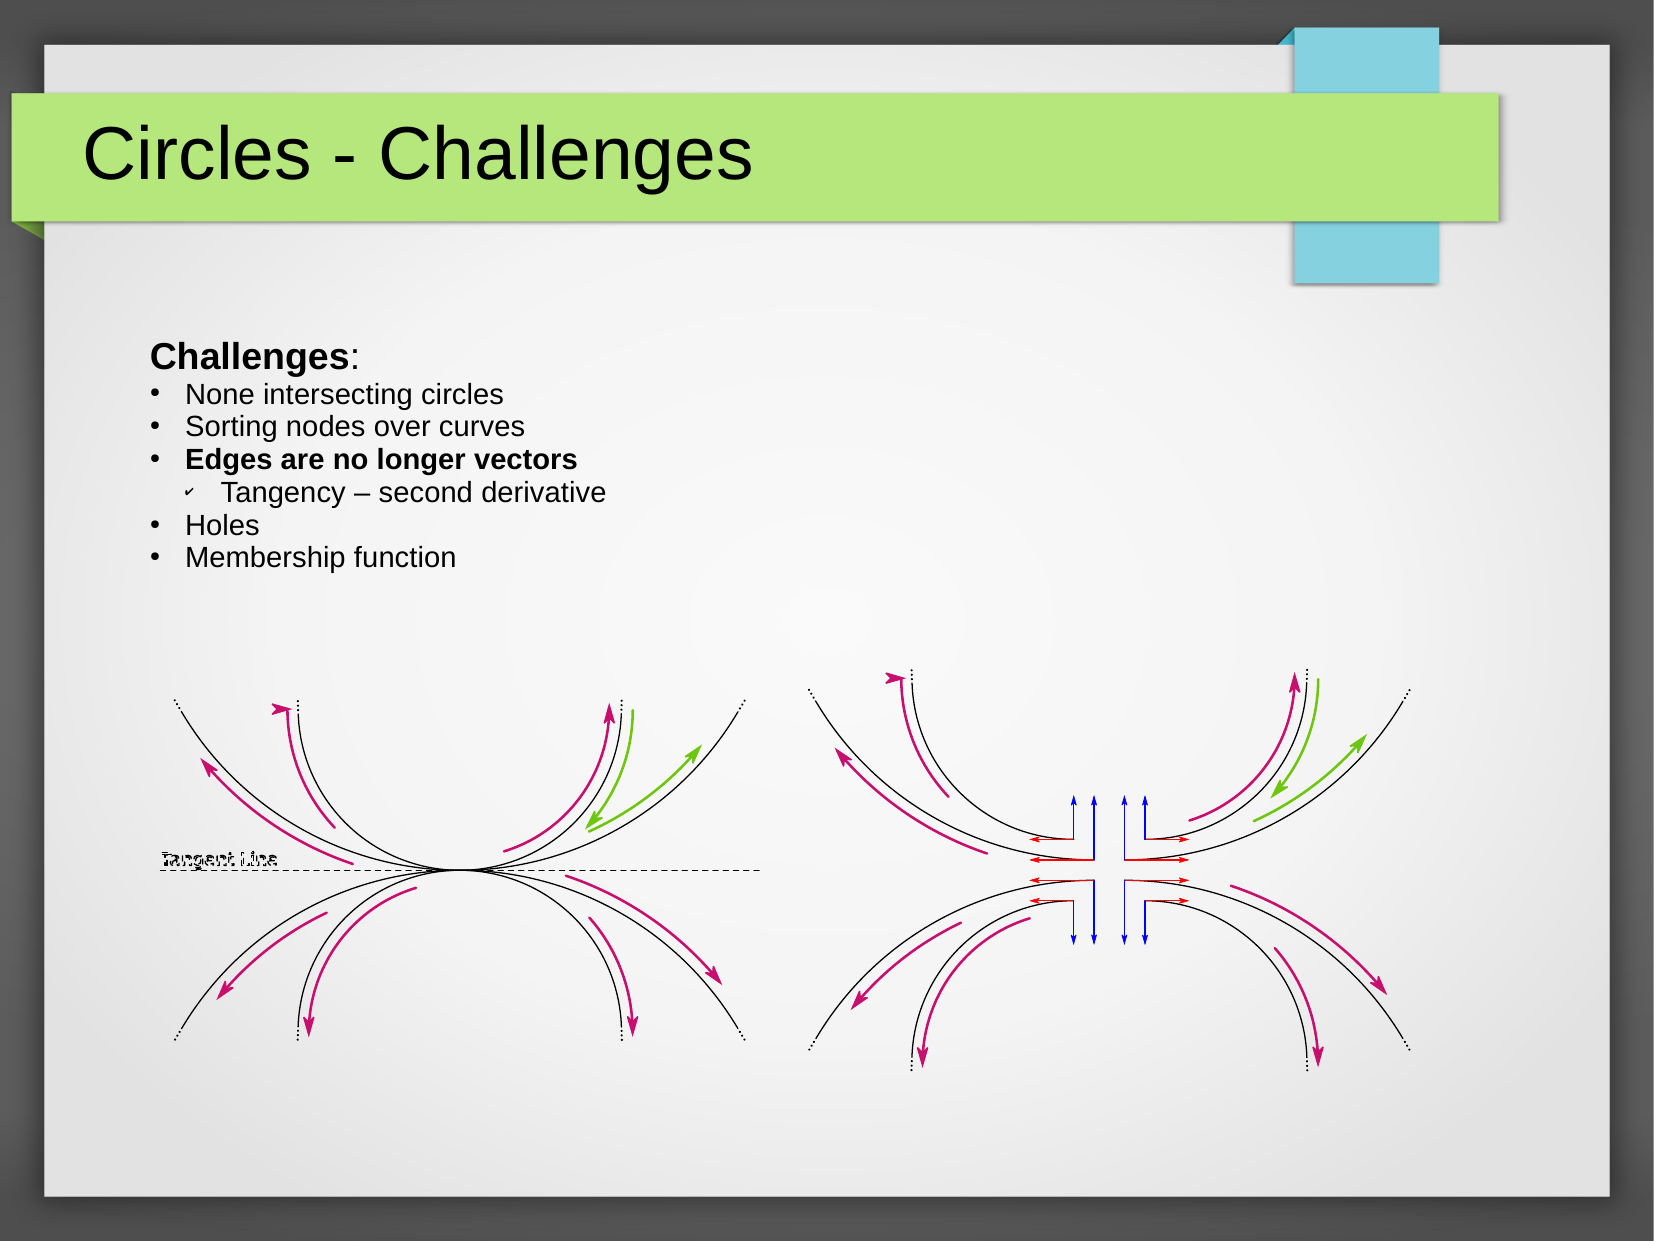

# Circles - Challenges
Challenges:
None intersecting circles
Sorting nodes over curves
Edges are no longer vectors
Tangency – second derivative
Holes
Membership function